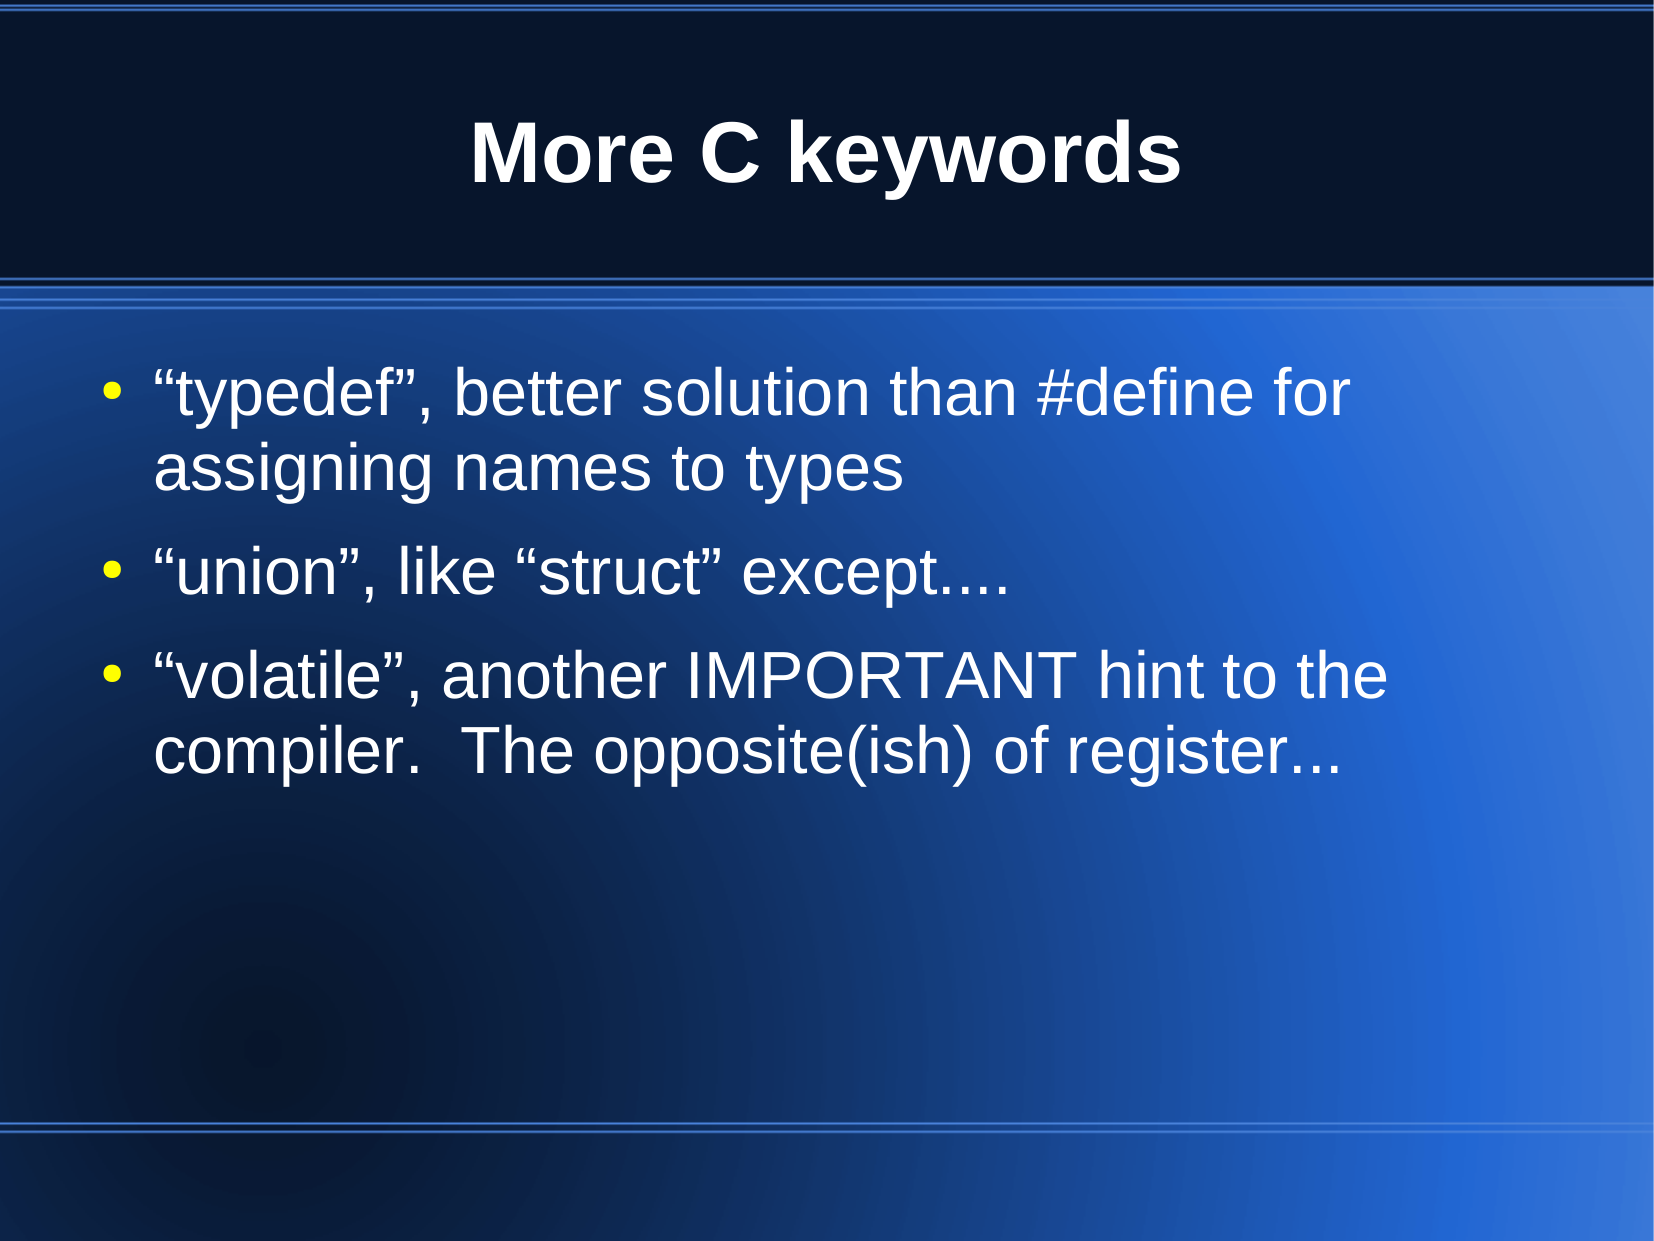

# More C keywords
“typedef”, better solution than #define for assigning names to types
“union”, like “struct” except....
“volatile”, another IMPORTANT hint to the compiler. The opposite(ish) of register...